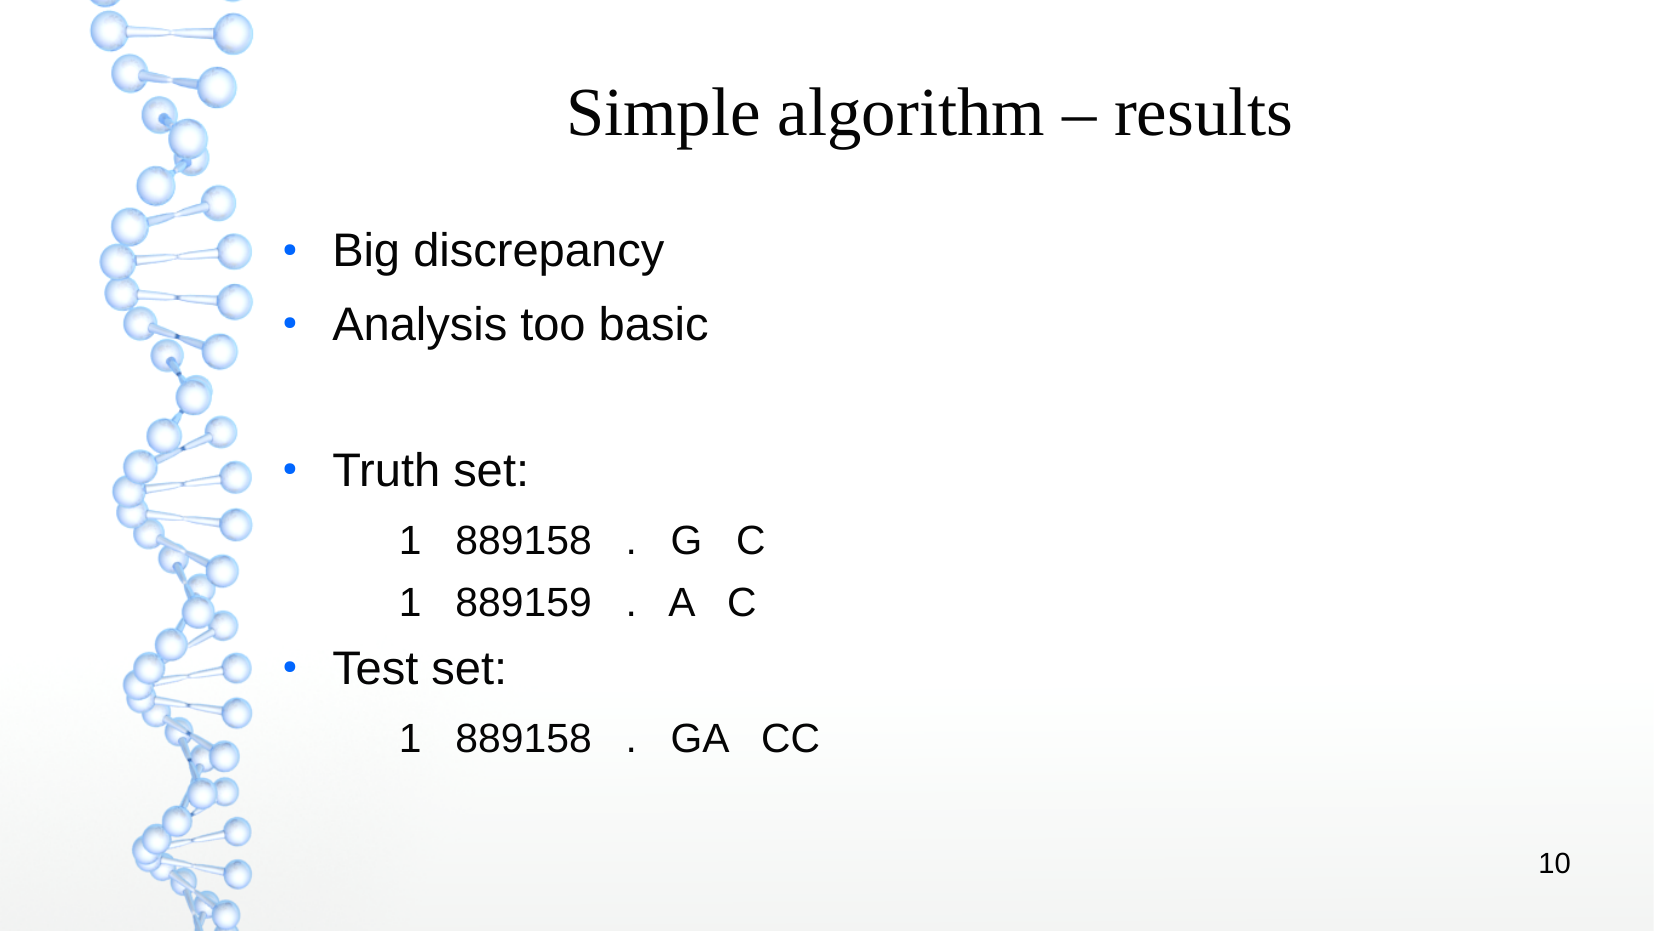

# Simple algorithm – results
Big discrepancy
Analysis too basic
Truth set:
1 889158 . G C
1 889159 . A C
Test set:
1 889158 . GA CC
10